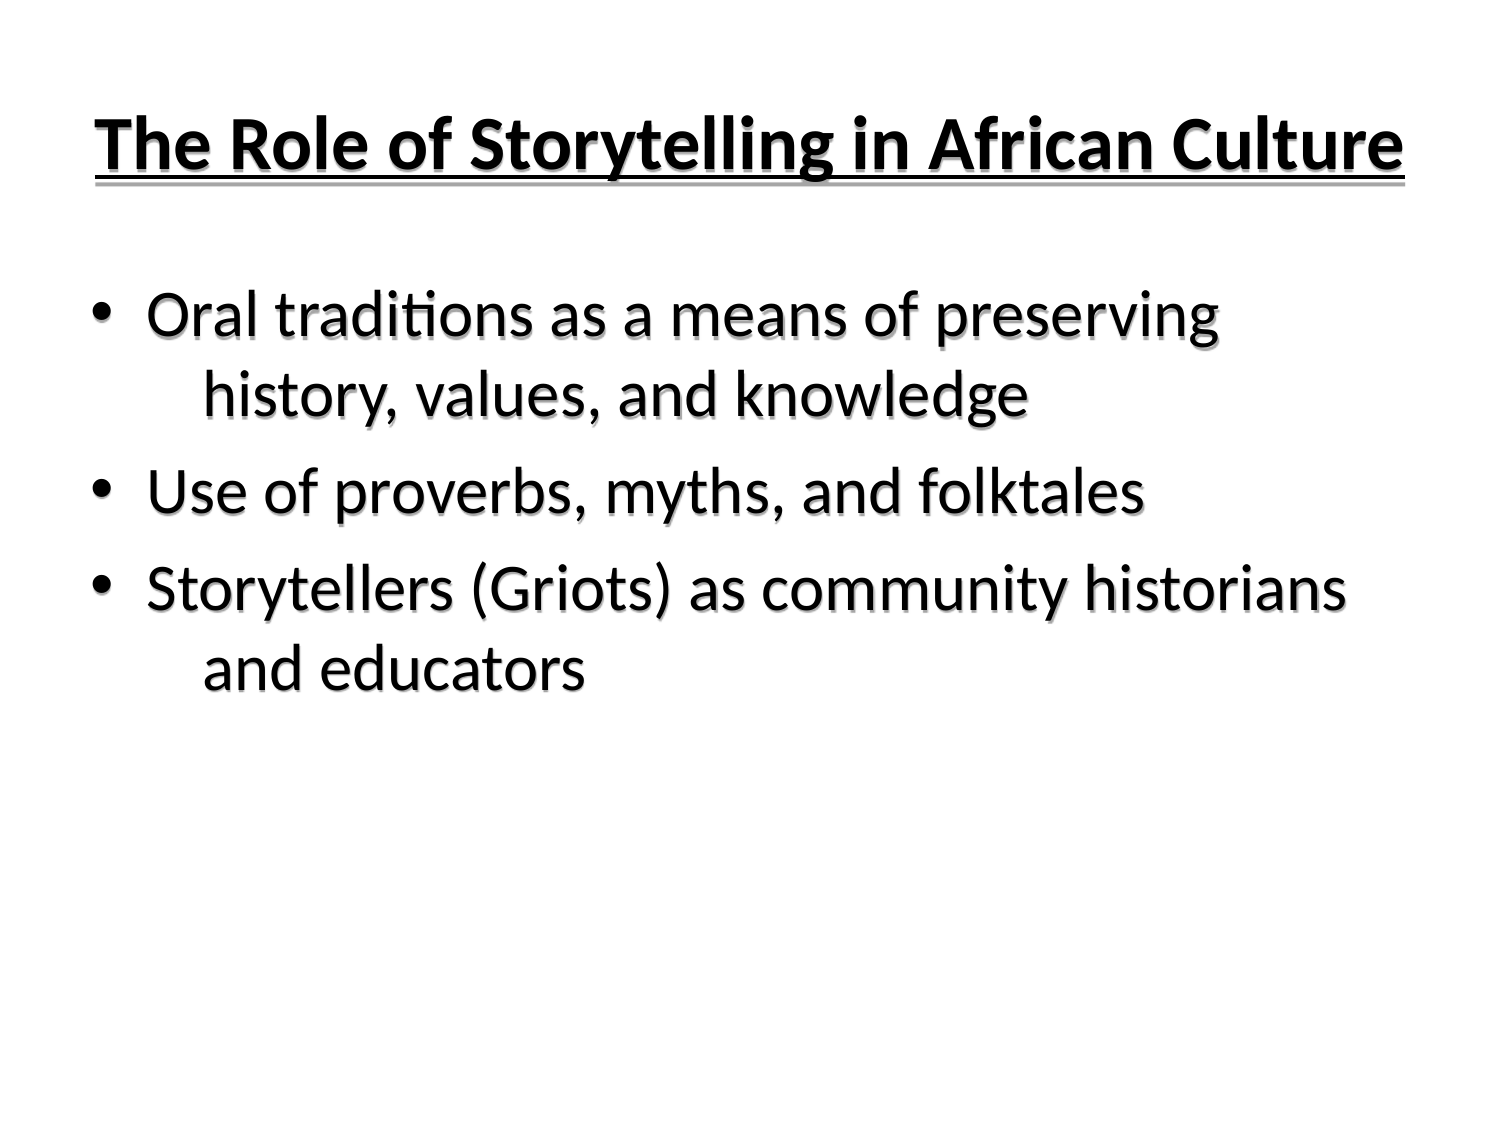

# The Role of Storytelling in African Culture
Oral traditions as a means of preserving history, values, and knowledge
Use of proverbs, myths, and folktales
Storytellers (Griots) as community historians and educators